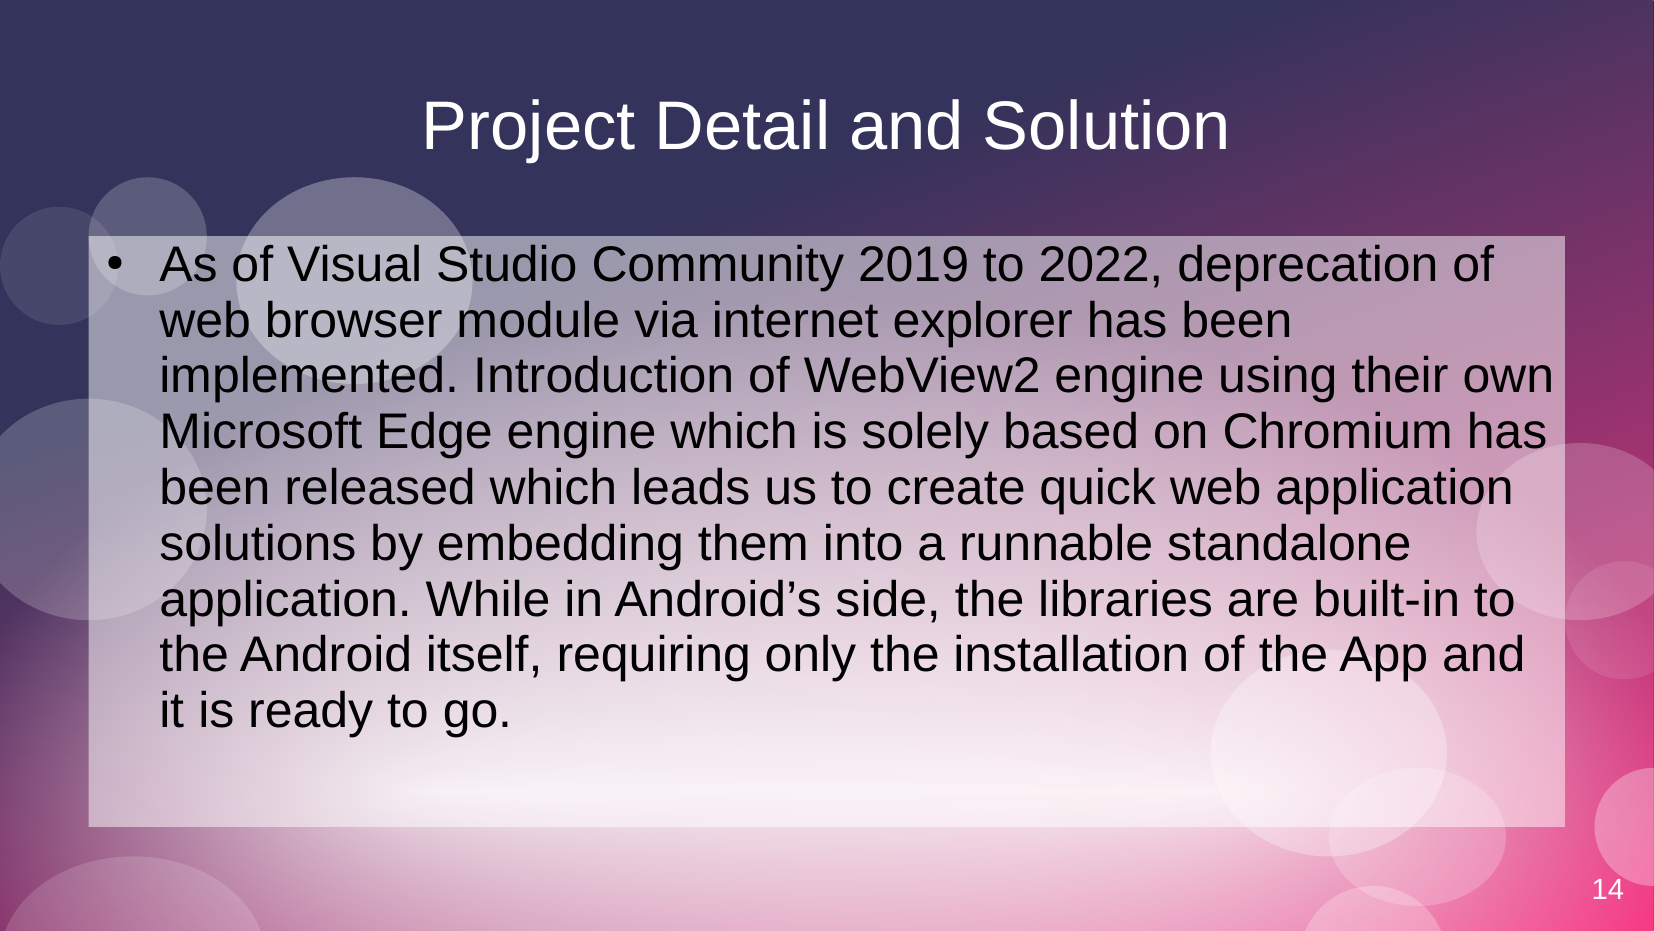

# Project Detail and Solution
As of Visual Studio Community 2019 to 2022, deprecation of web browser module via internet explorer has been implemented. Introduction of WebView2 engine using their own Microsoft Edge engine which is solely based on Chromium has been released which leads us to create quick web application solutions by embedding them into a runnable standalone application. While in Android’s side, the libraries are built-in to the Android itself, requiring only the installation of the App and it is ready to go.